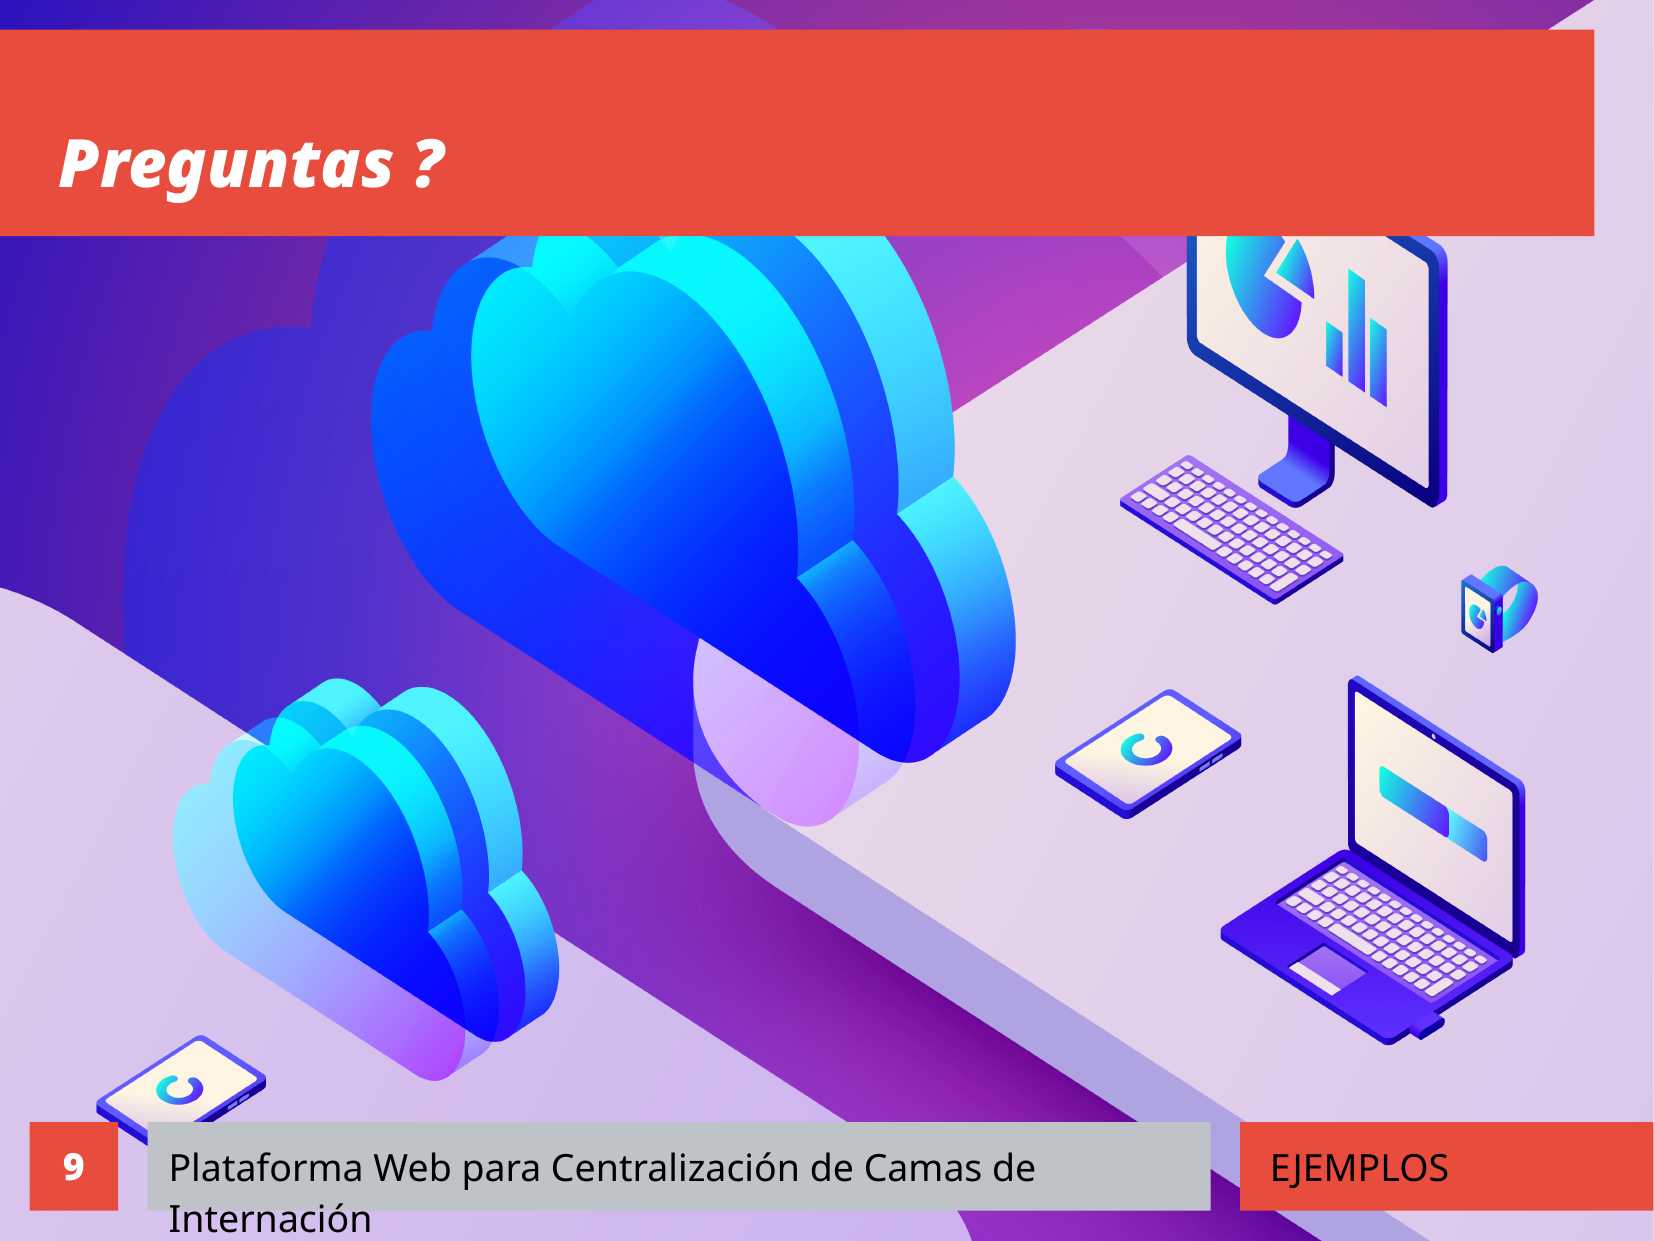

# Preguntas ?
9
EJEMPLOS
Plataforma Web para Centralización de Camas de Internación